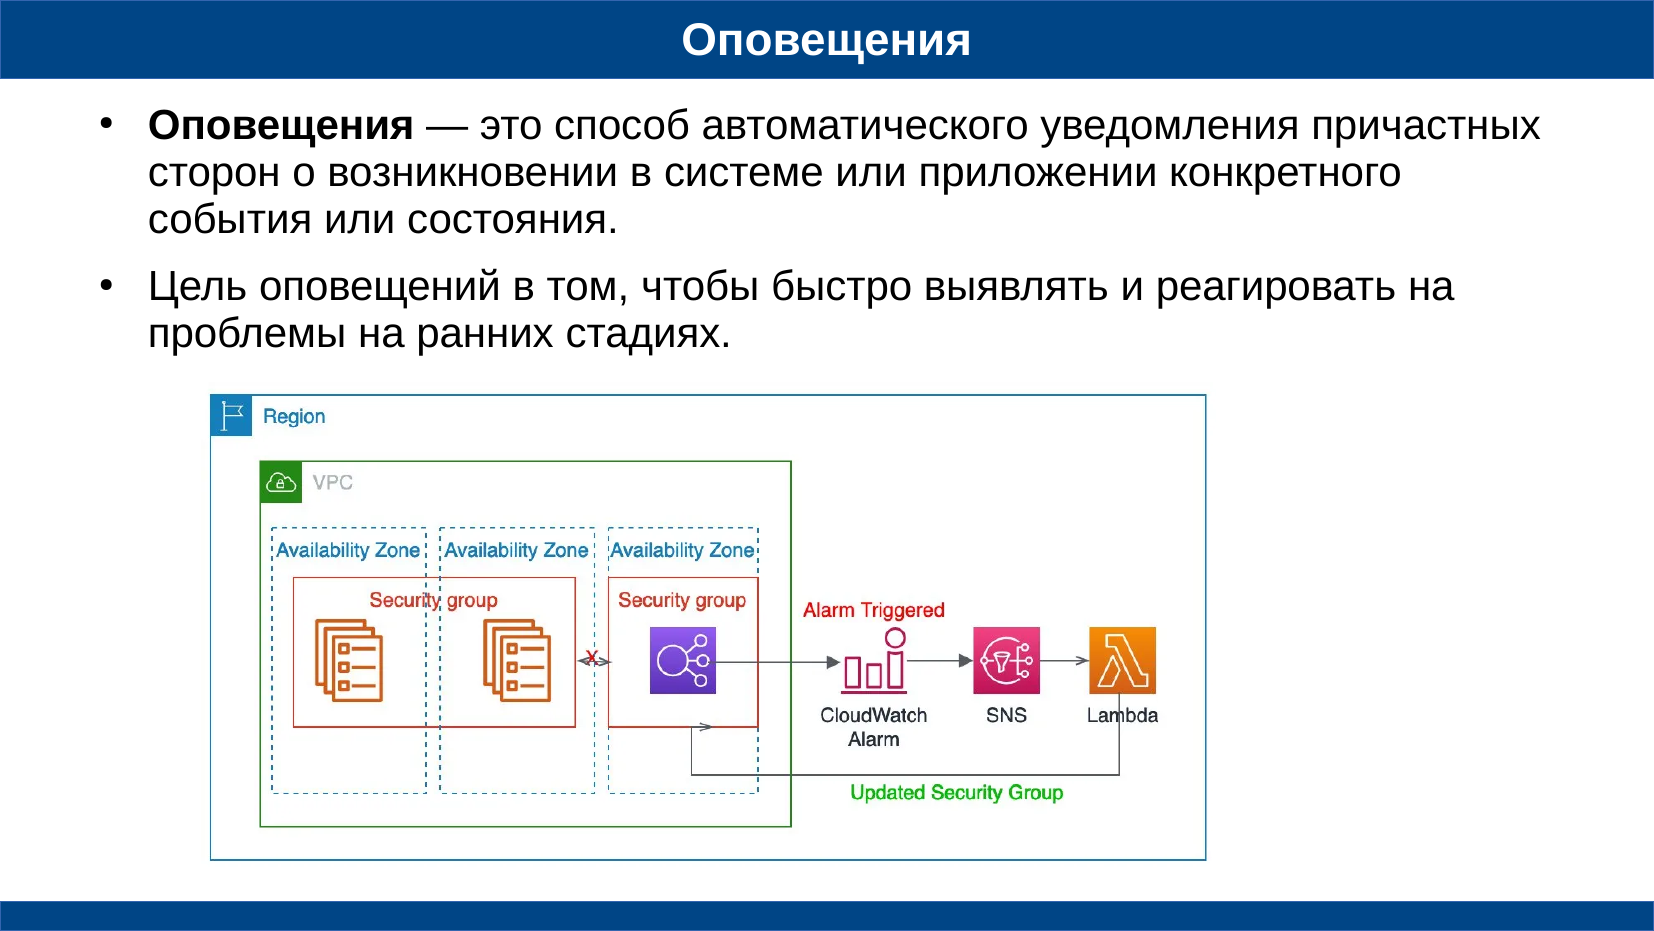

# Оповещения
Оповещения — это способ автоматического уведомления причастных сторон о возникновении в системе или приложении конкретного события или состояния.
Цель оповещений в том, чтобы быстро выявлять и реагировать на проблемы на ранних стадиях.